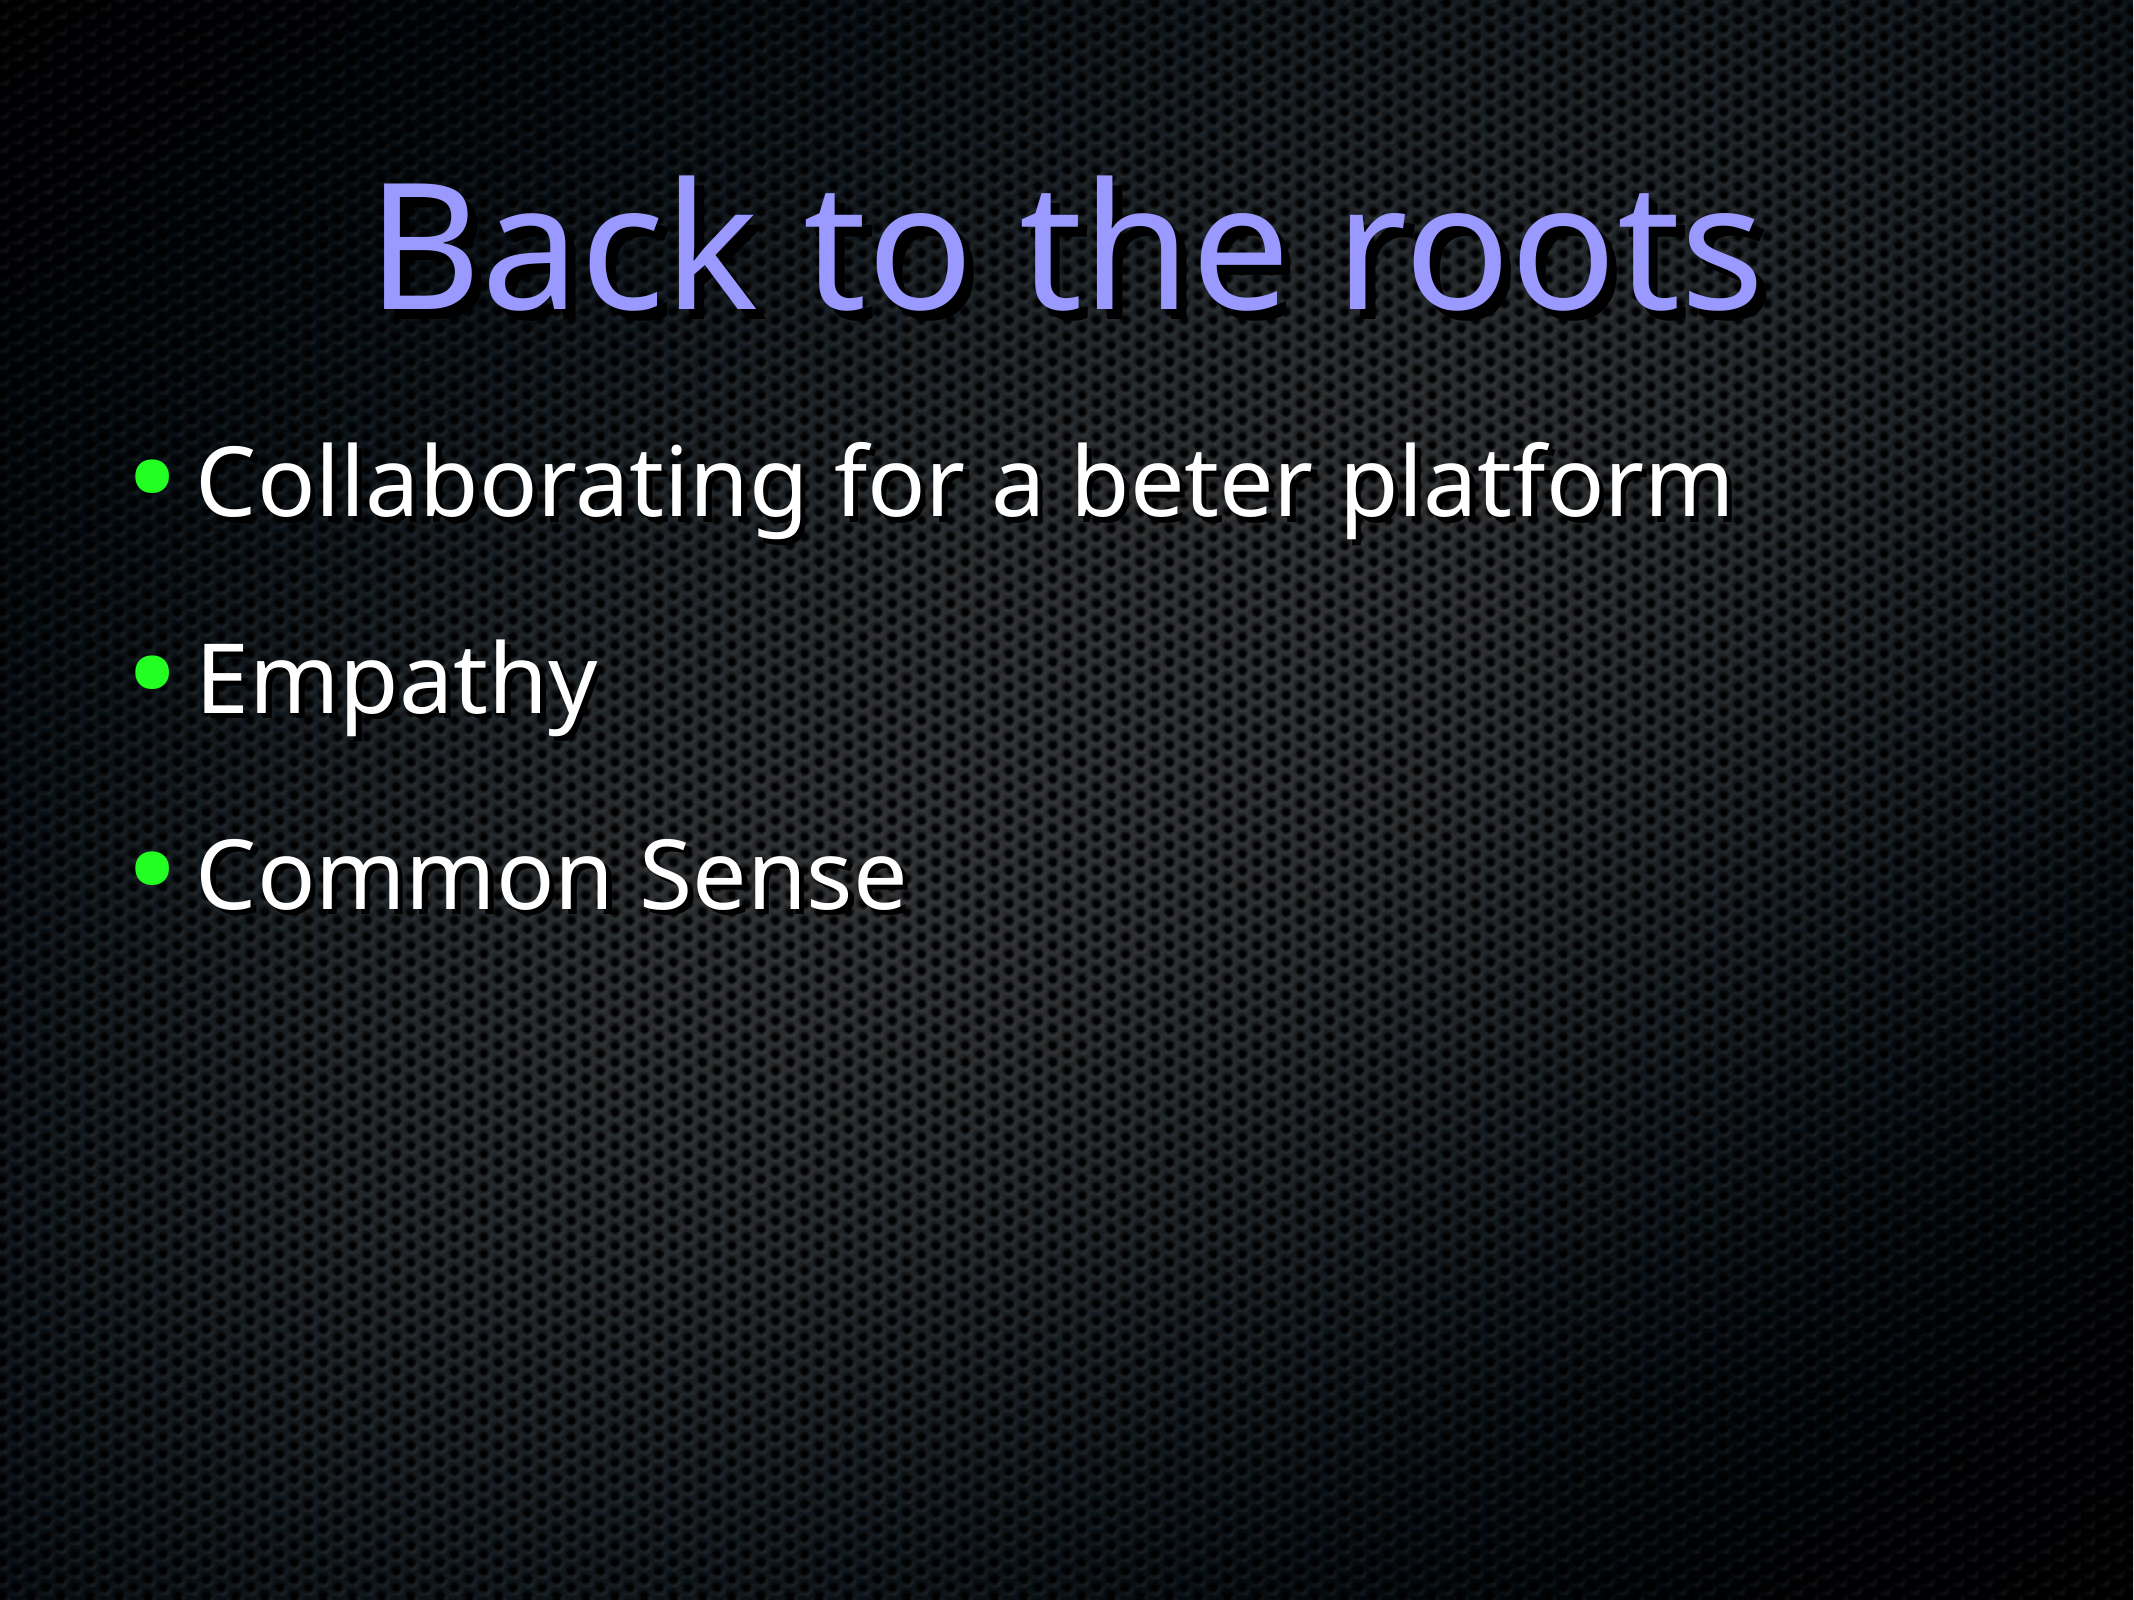

# Back to the roots
Collaborating for a beter platform
Empathy
Common Sense